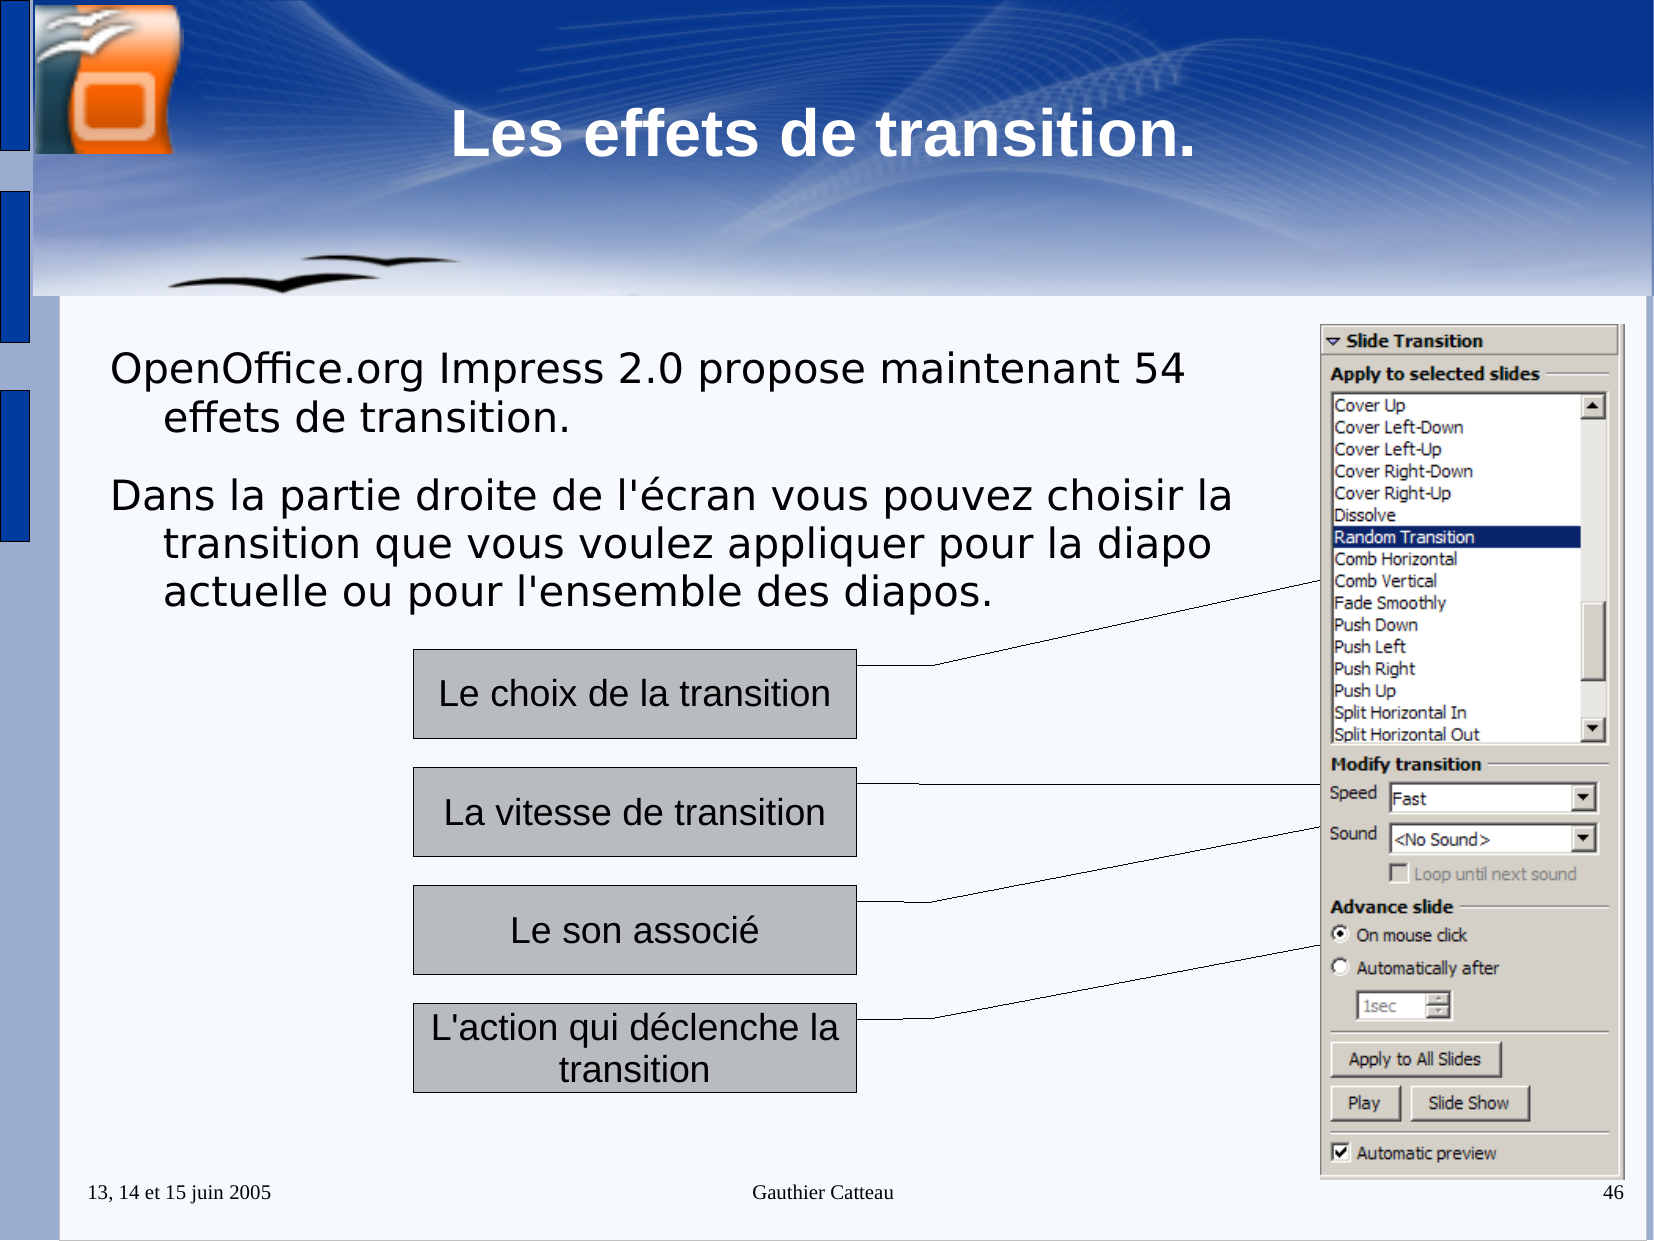

# Les effets de transition.
OpenOffice.org Impress 2.0 propose maintenant 54 effets de transition.
Dans la partie droite de l'écran vous pouvez choisir la transition que vous voulez appliquer pour la diapo actuelle ou pour l'ensemble des diapos.
Le choix de la transition
La vitesse de transition
Le son associé
L'action qui déclenche la
transition
Gauthier Catteau